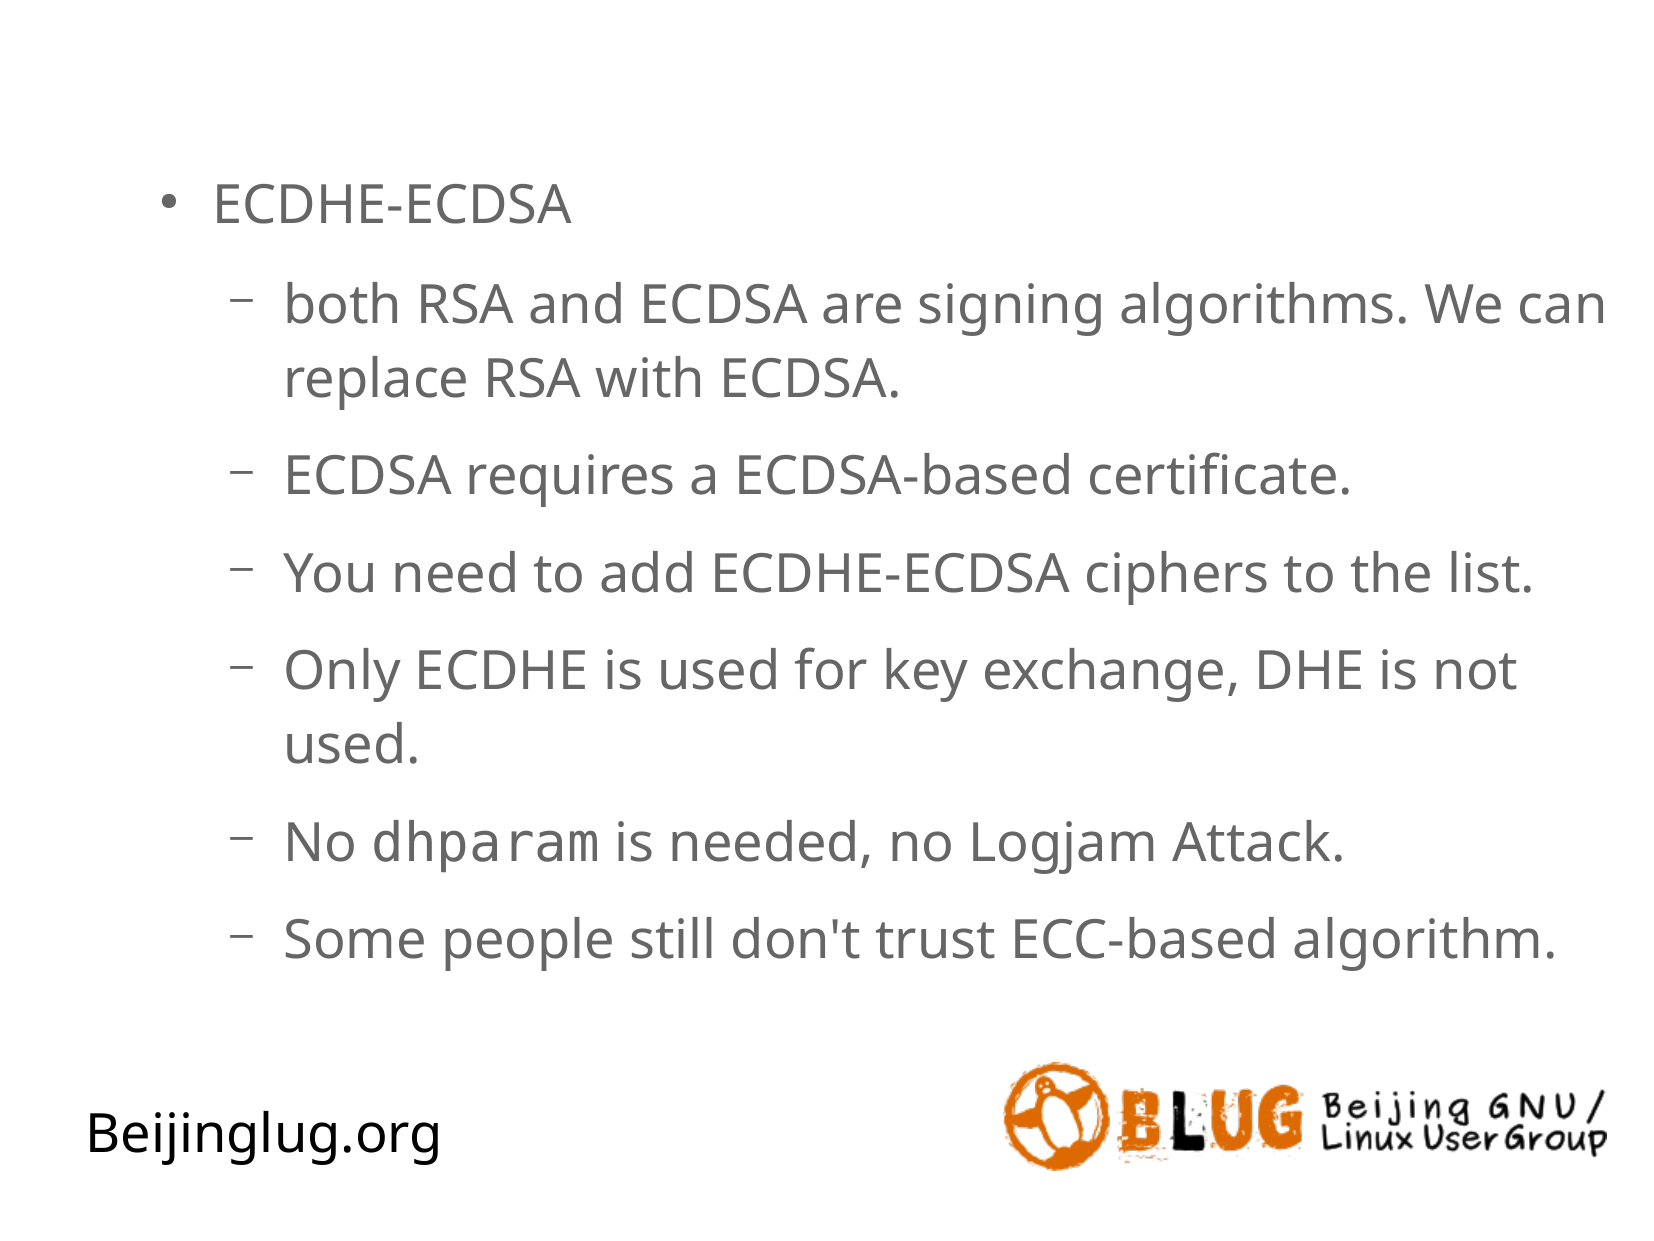

# ECDHE-ECDSA
both RSA and ECDSA are signing algorithms. We can replace RSA with ECDSA.
ECDSA requires a ECDSA-based certificate.
You need to add ECDHE-ECDSA ciphers to the list.
Only ECDHE is used for key exchange, DHE is not used.
No dhparam is needed, no Logjam Attack.
Some people still don't trust ECC-based algorithm.